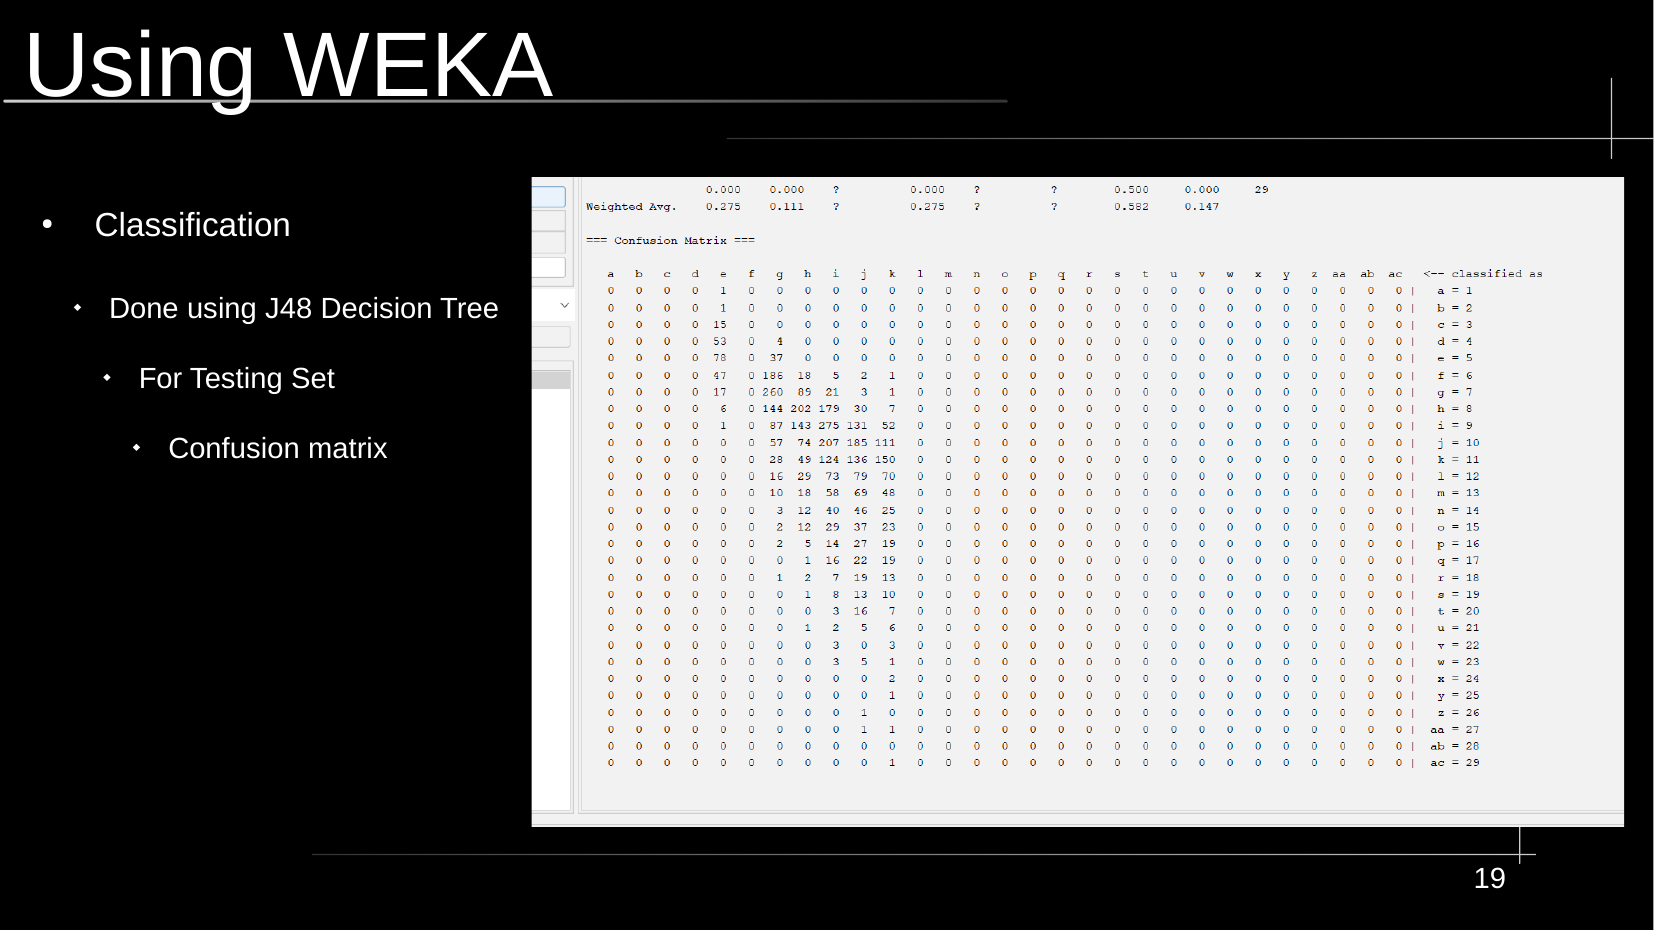

# Using WEKA
Classification
Done using J48 Decision Tree
For Testing Set
Confusion matrix
19